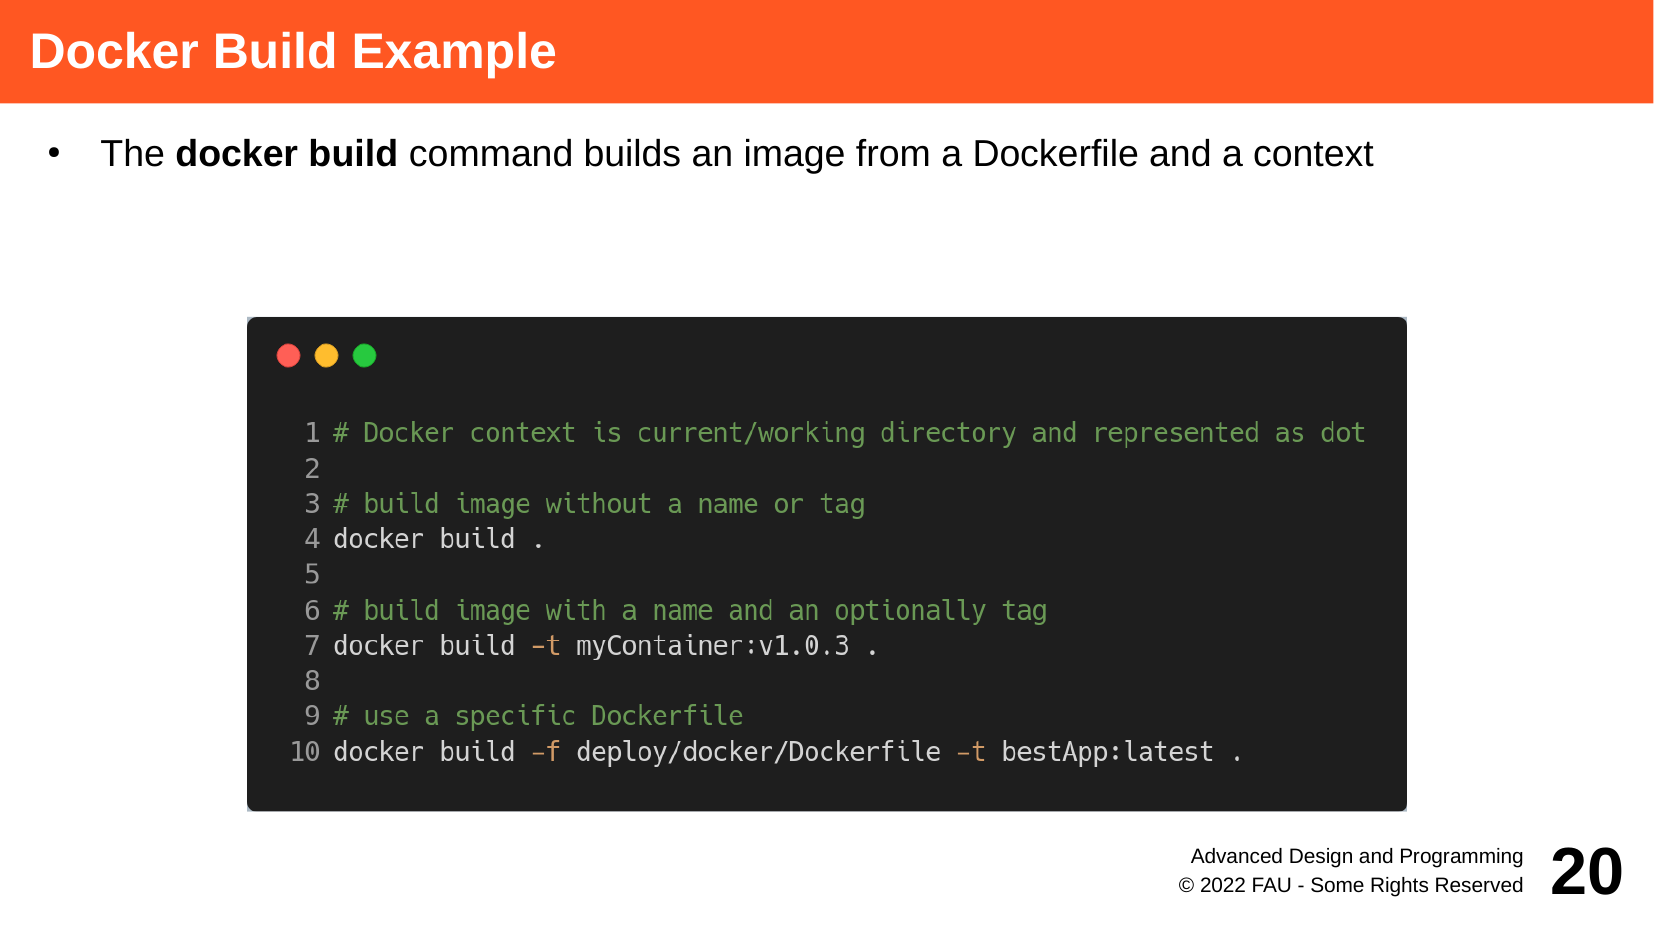

# Docker Build Example
The docker build command builds an image from a Dockerfile and a context
Advanced Design and Programming
20
© 2022 FAU - Some Rights Reserved